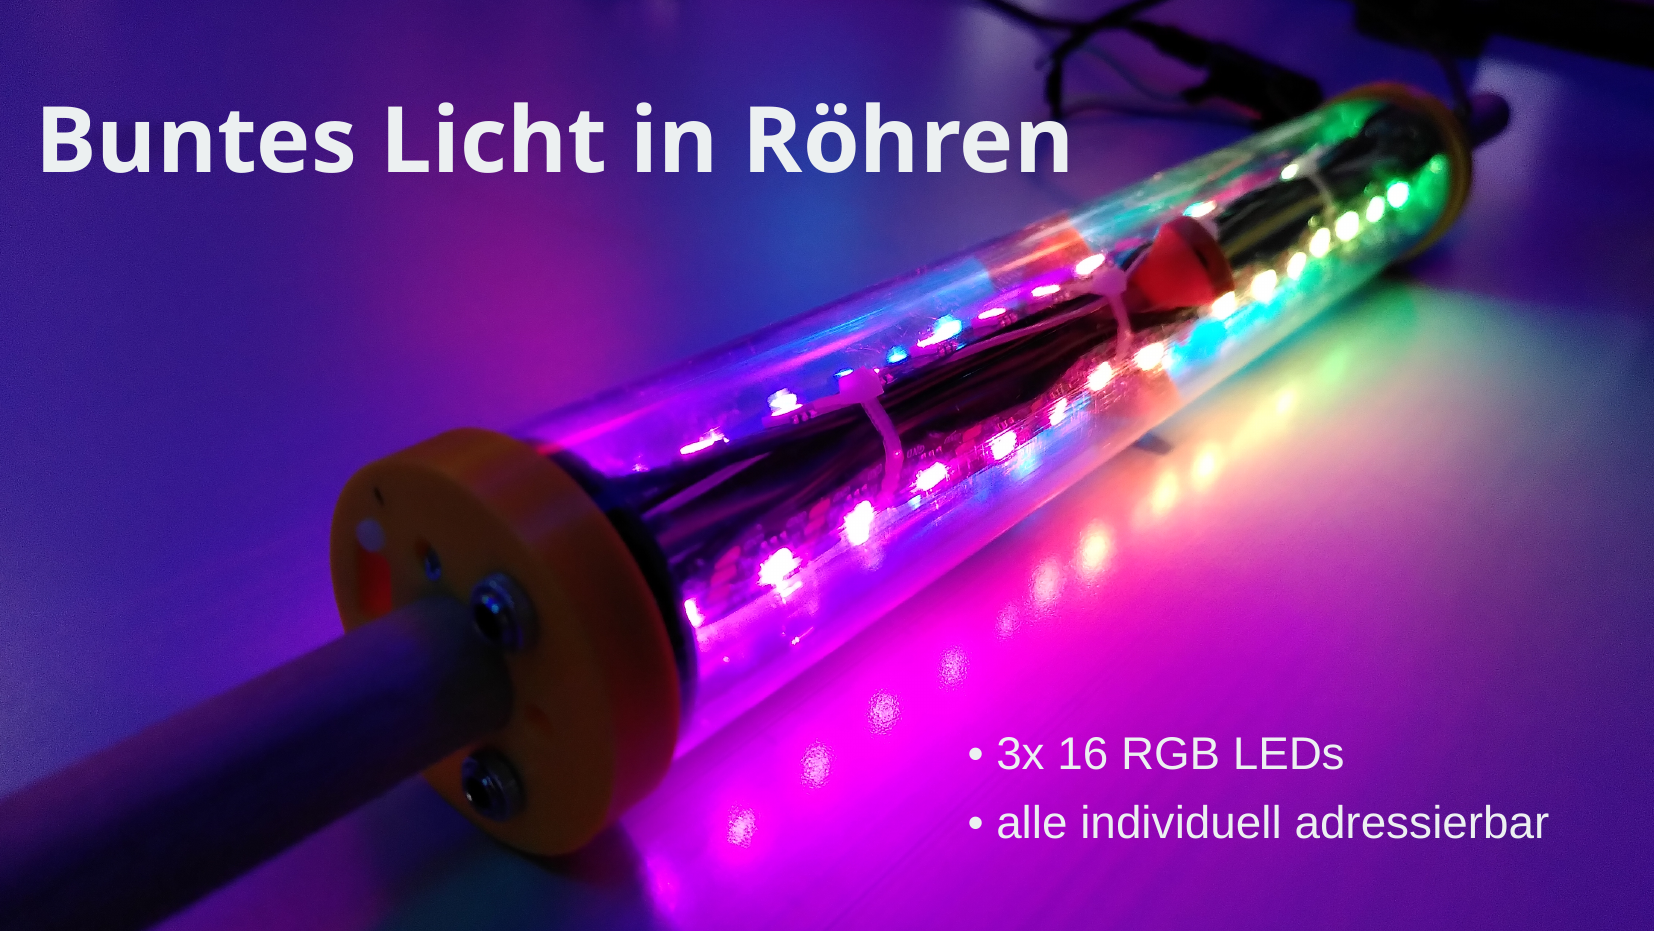

# Buntes Licht in Röhren
• 3x 16 RGB LEDs
• alle individuell adressierbar